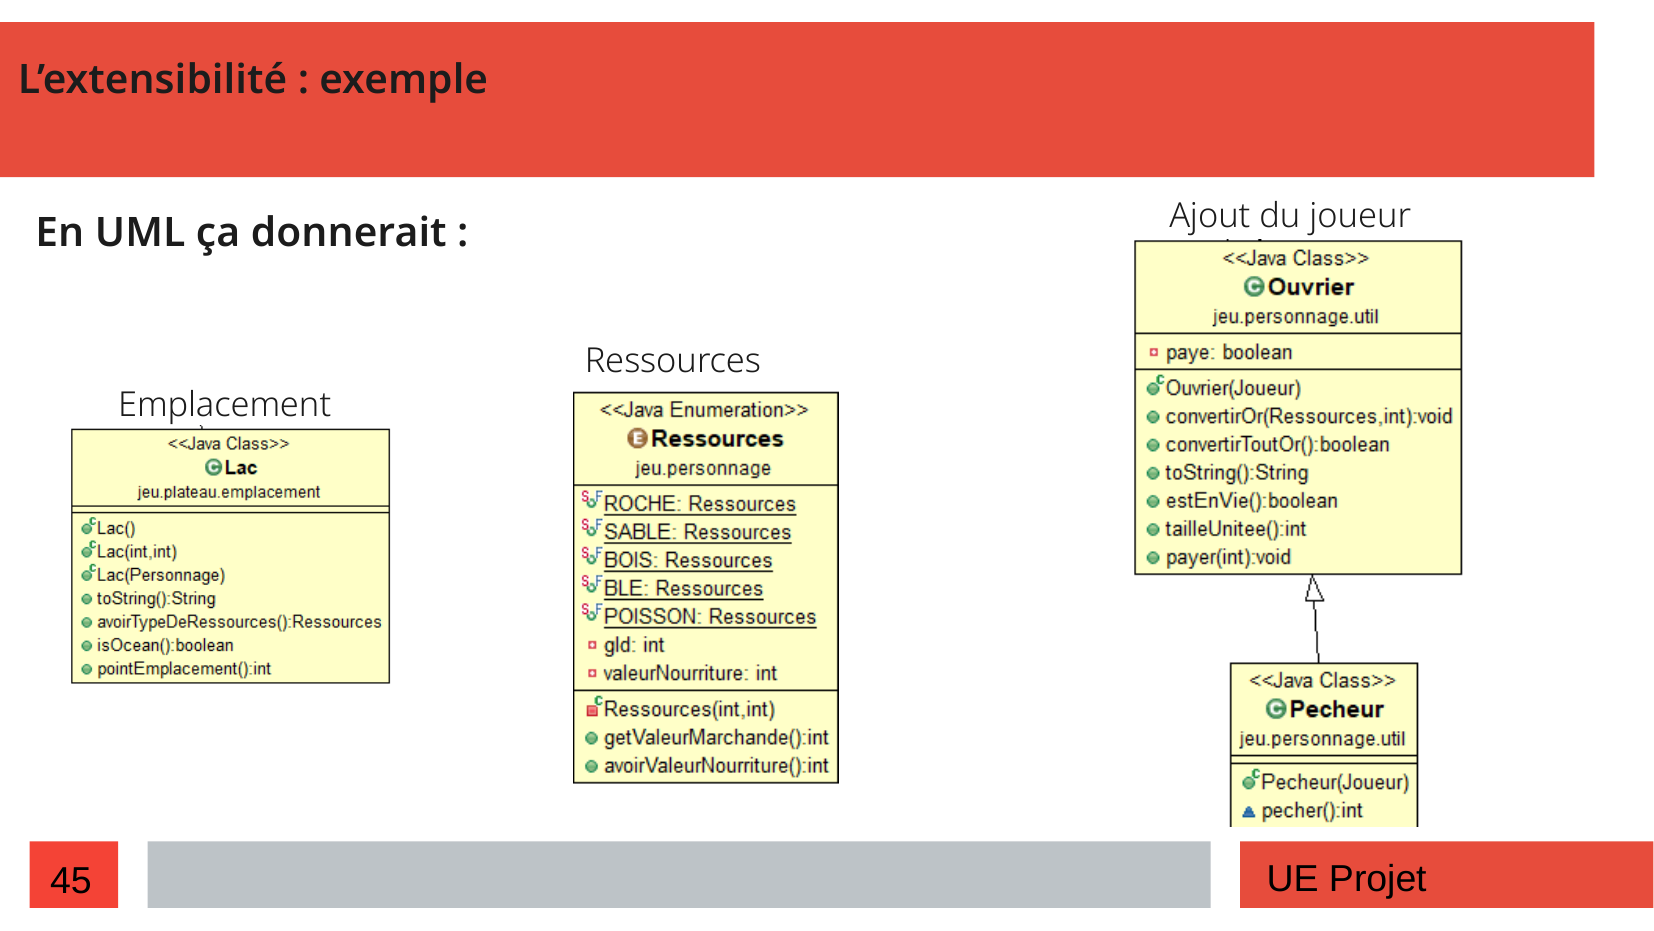

# L’extensibilité : exemple
Ajout du joueur
En UML ça donnerait :
Ressources
Emplacement
UE Projet
45